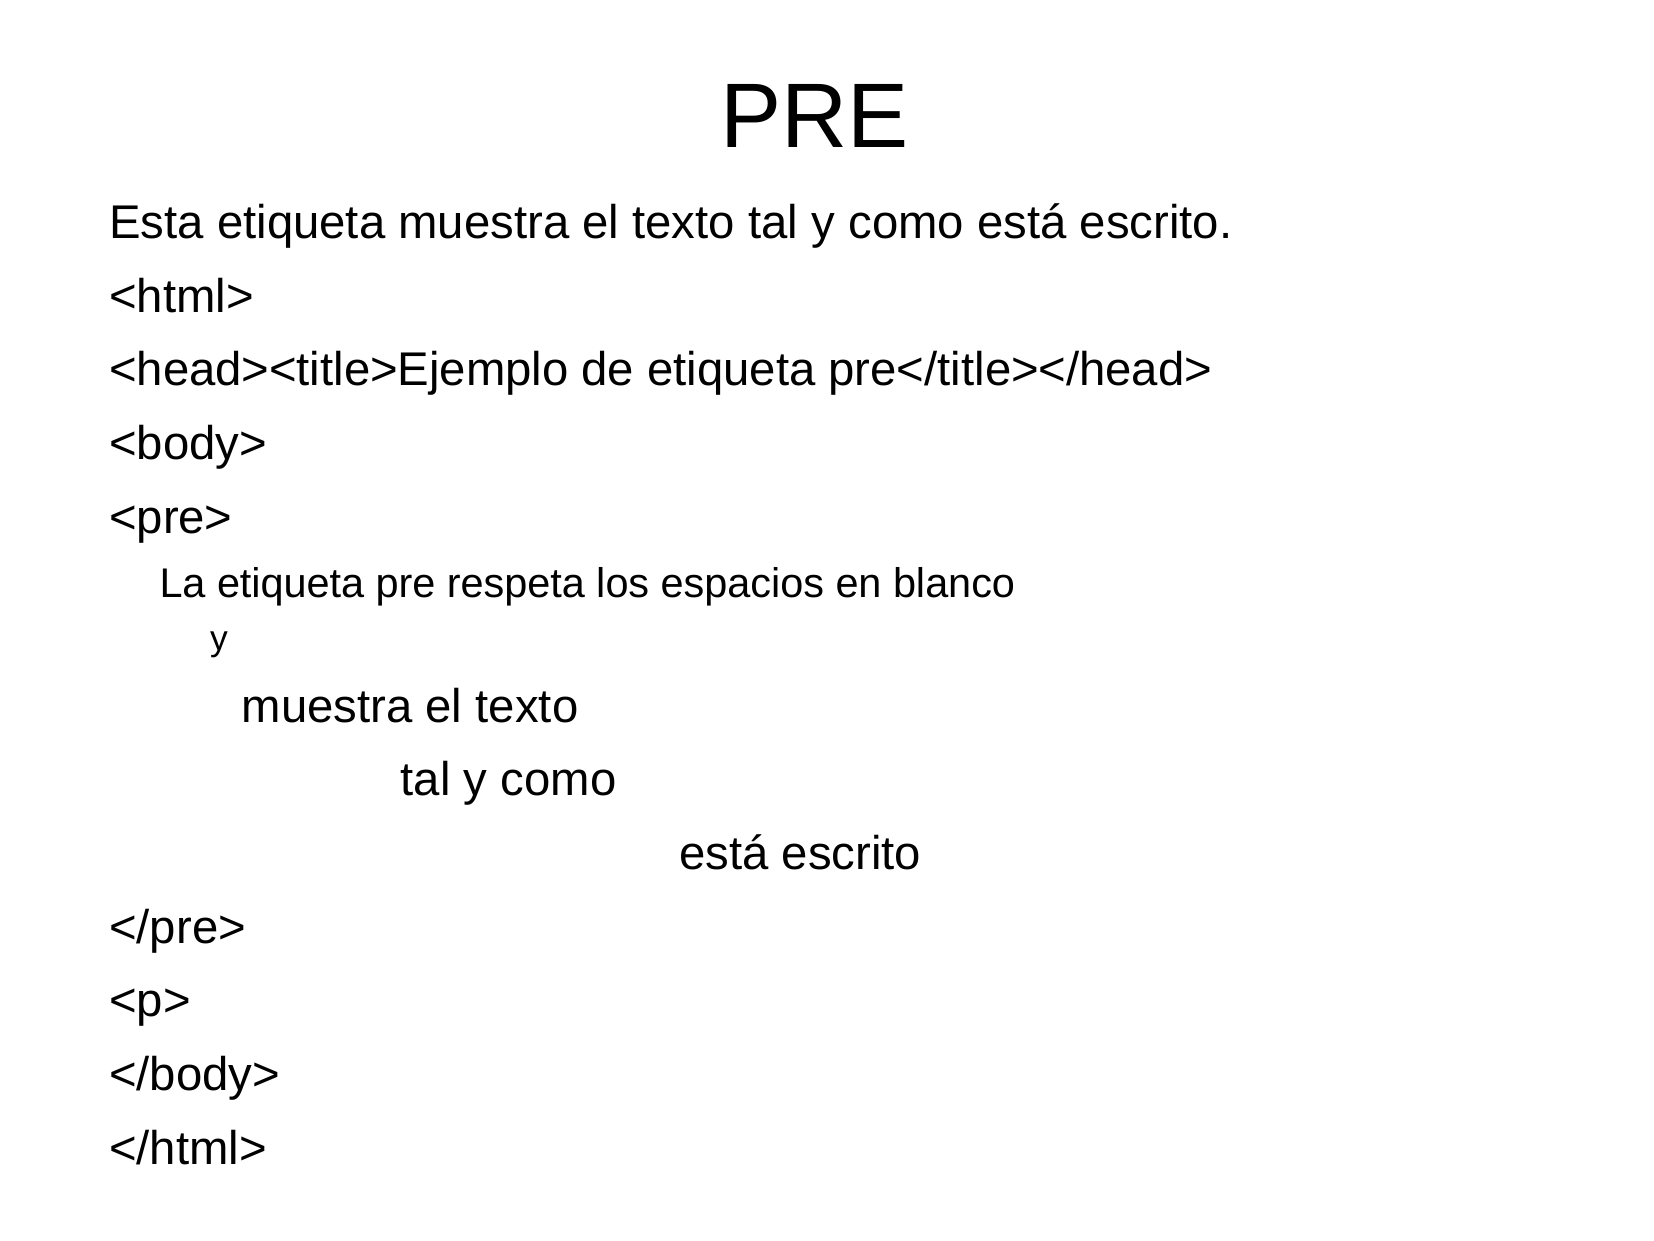

# PRE
Esta etiqueta muestra el texto tal y como está escrito.
<html>
<head><title>Ejemplo de etiqueta pre</title></head>
<body>
<pre>
La etiqueta pre respeta los espacios en blanco
y
 muestra el texto
 tal y como
 está escrito
</pre>
<p>
</body>
</html>